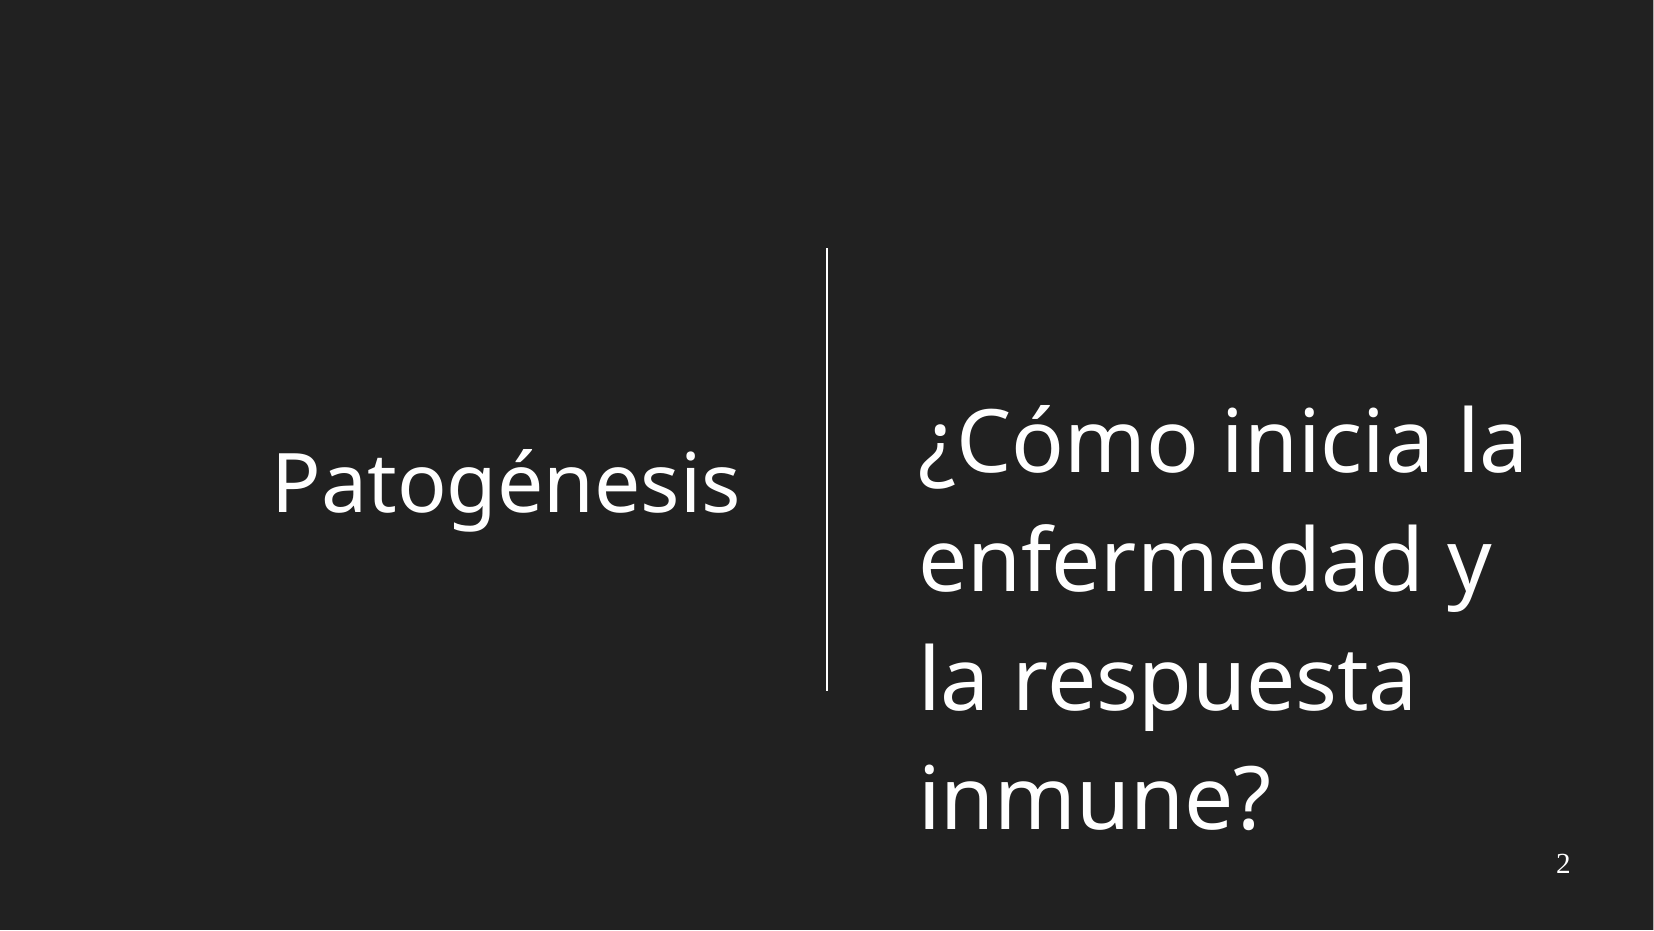

¿Cómo inicia la enfermedad y la respuesta inmune?
# Patogénesis
2